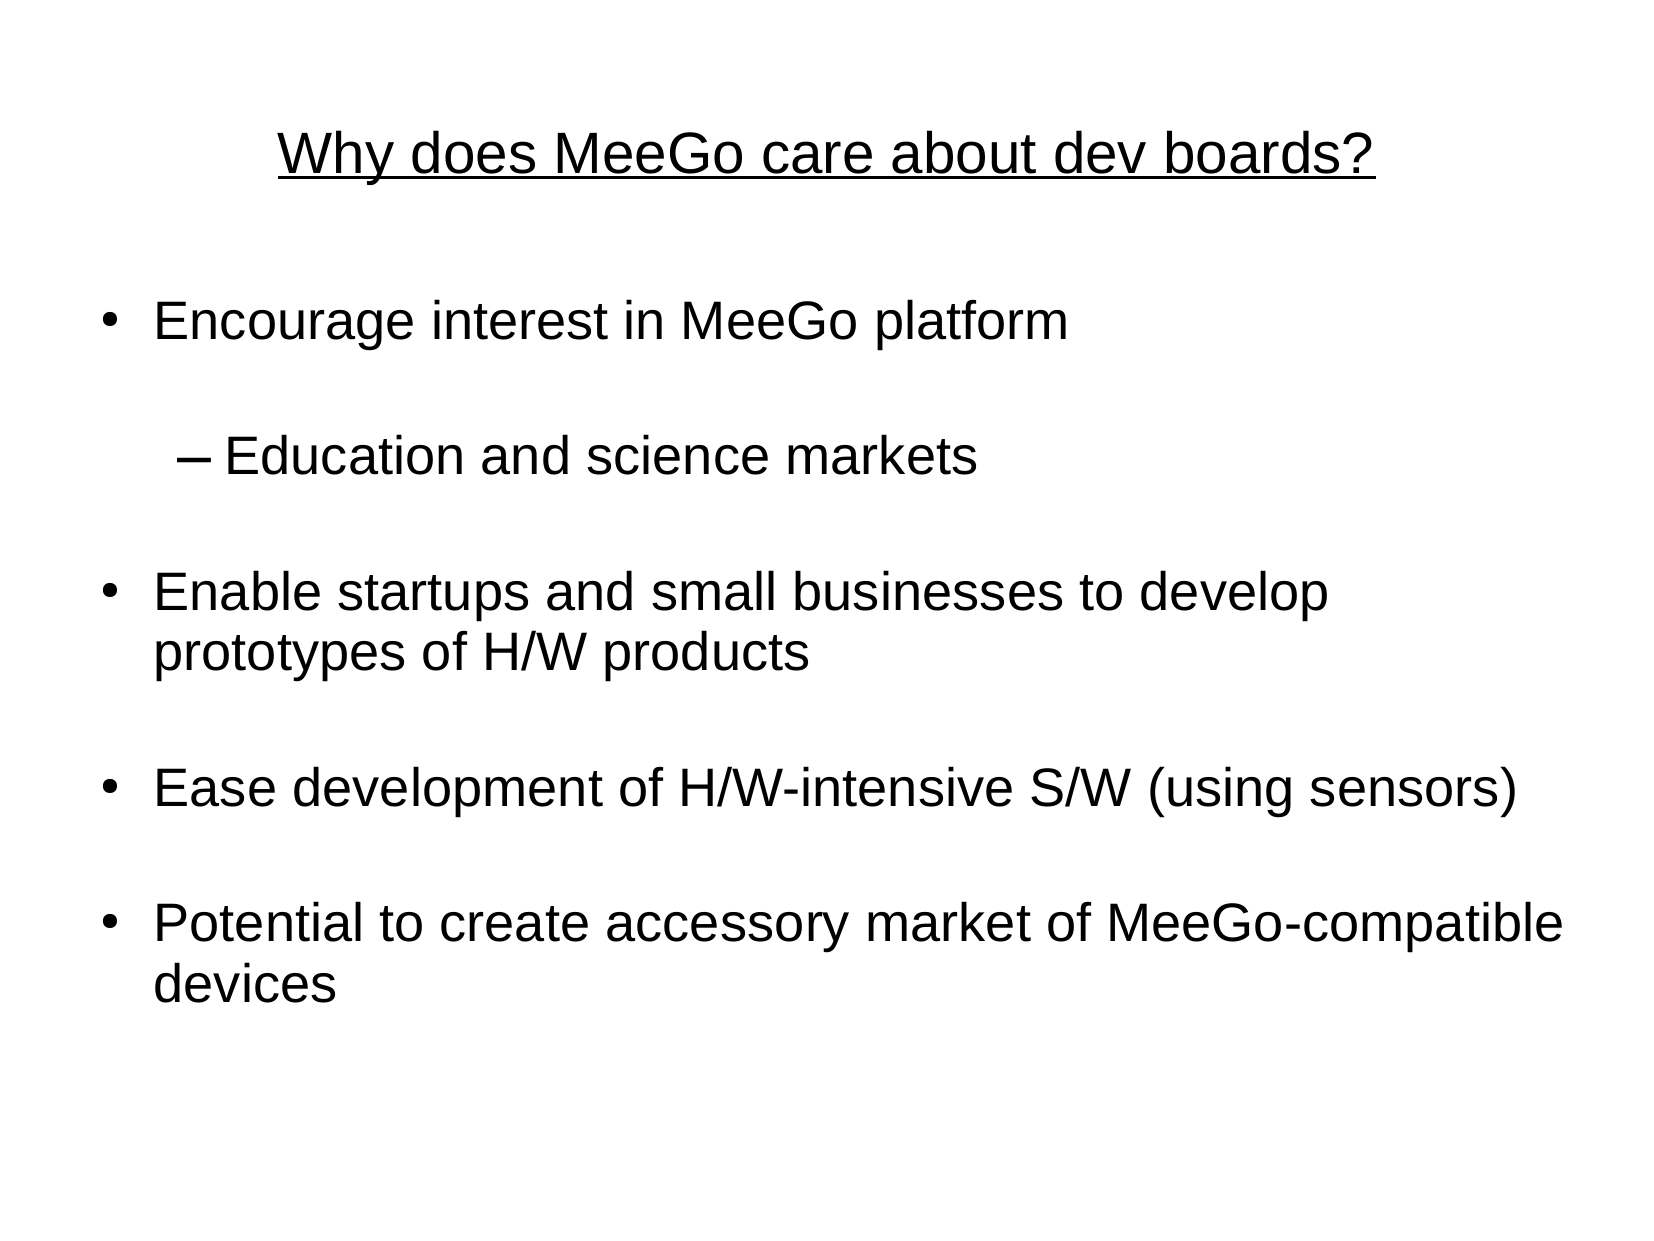

# Why does MeeGo care about dev boards?
Encourage interest in MeeGo platform
Education and science markets
Enable startups and small businesses to develop prototypes of H/W products
Ease development of H/W-intensive S/W (using sensors)
Potential to create accessory market of MeeGo-compatible devices